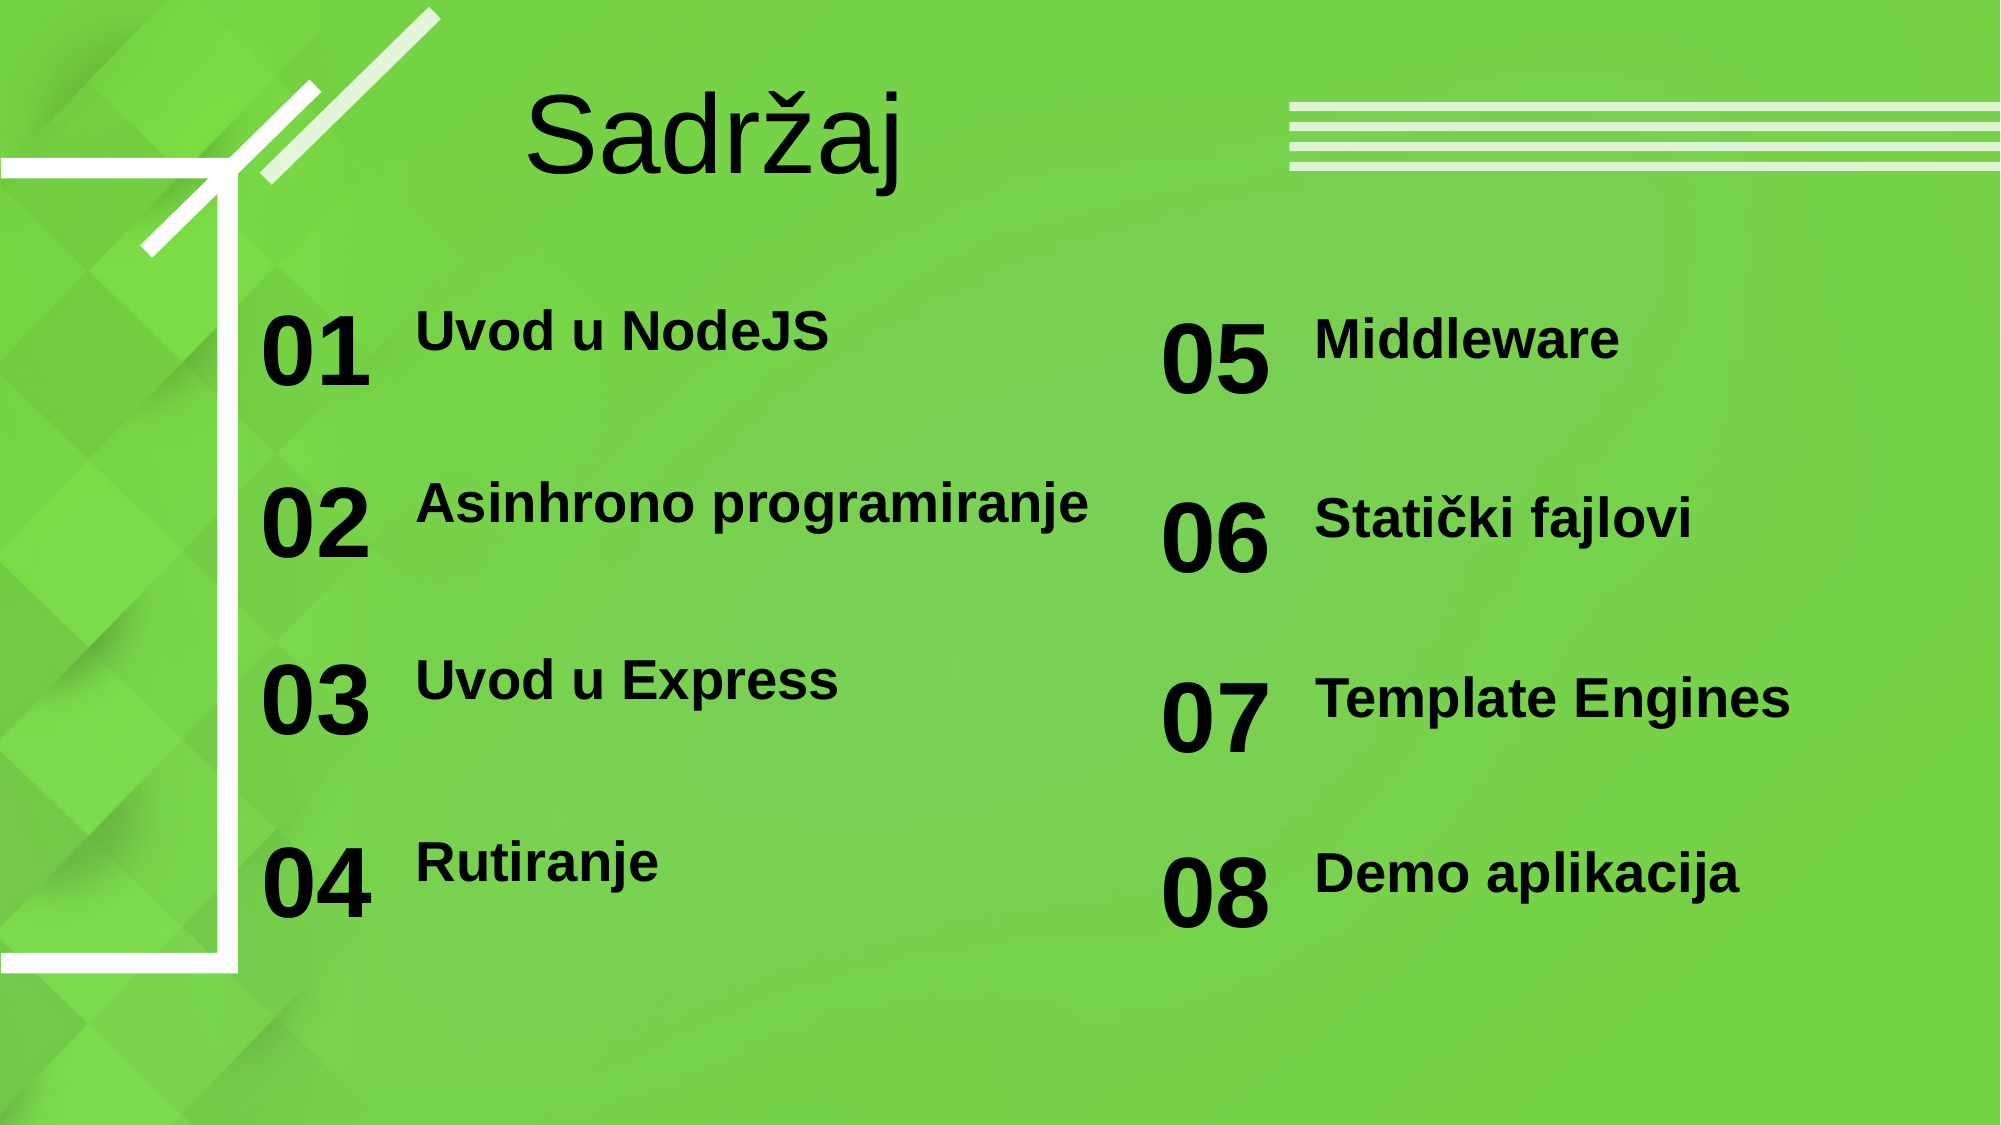

Sadržaj
01
Uvod u NodeJS
05
Middleware
02
Asinhrono programiranje
06
Statički fajlovi
03
Uvod u Express
07
Template Engines
04
Rutiranje
08
Demo aplikacija